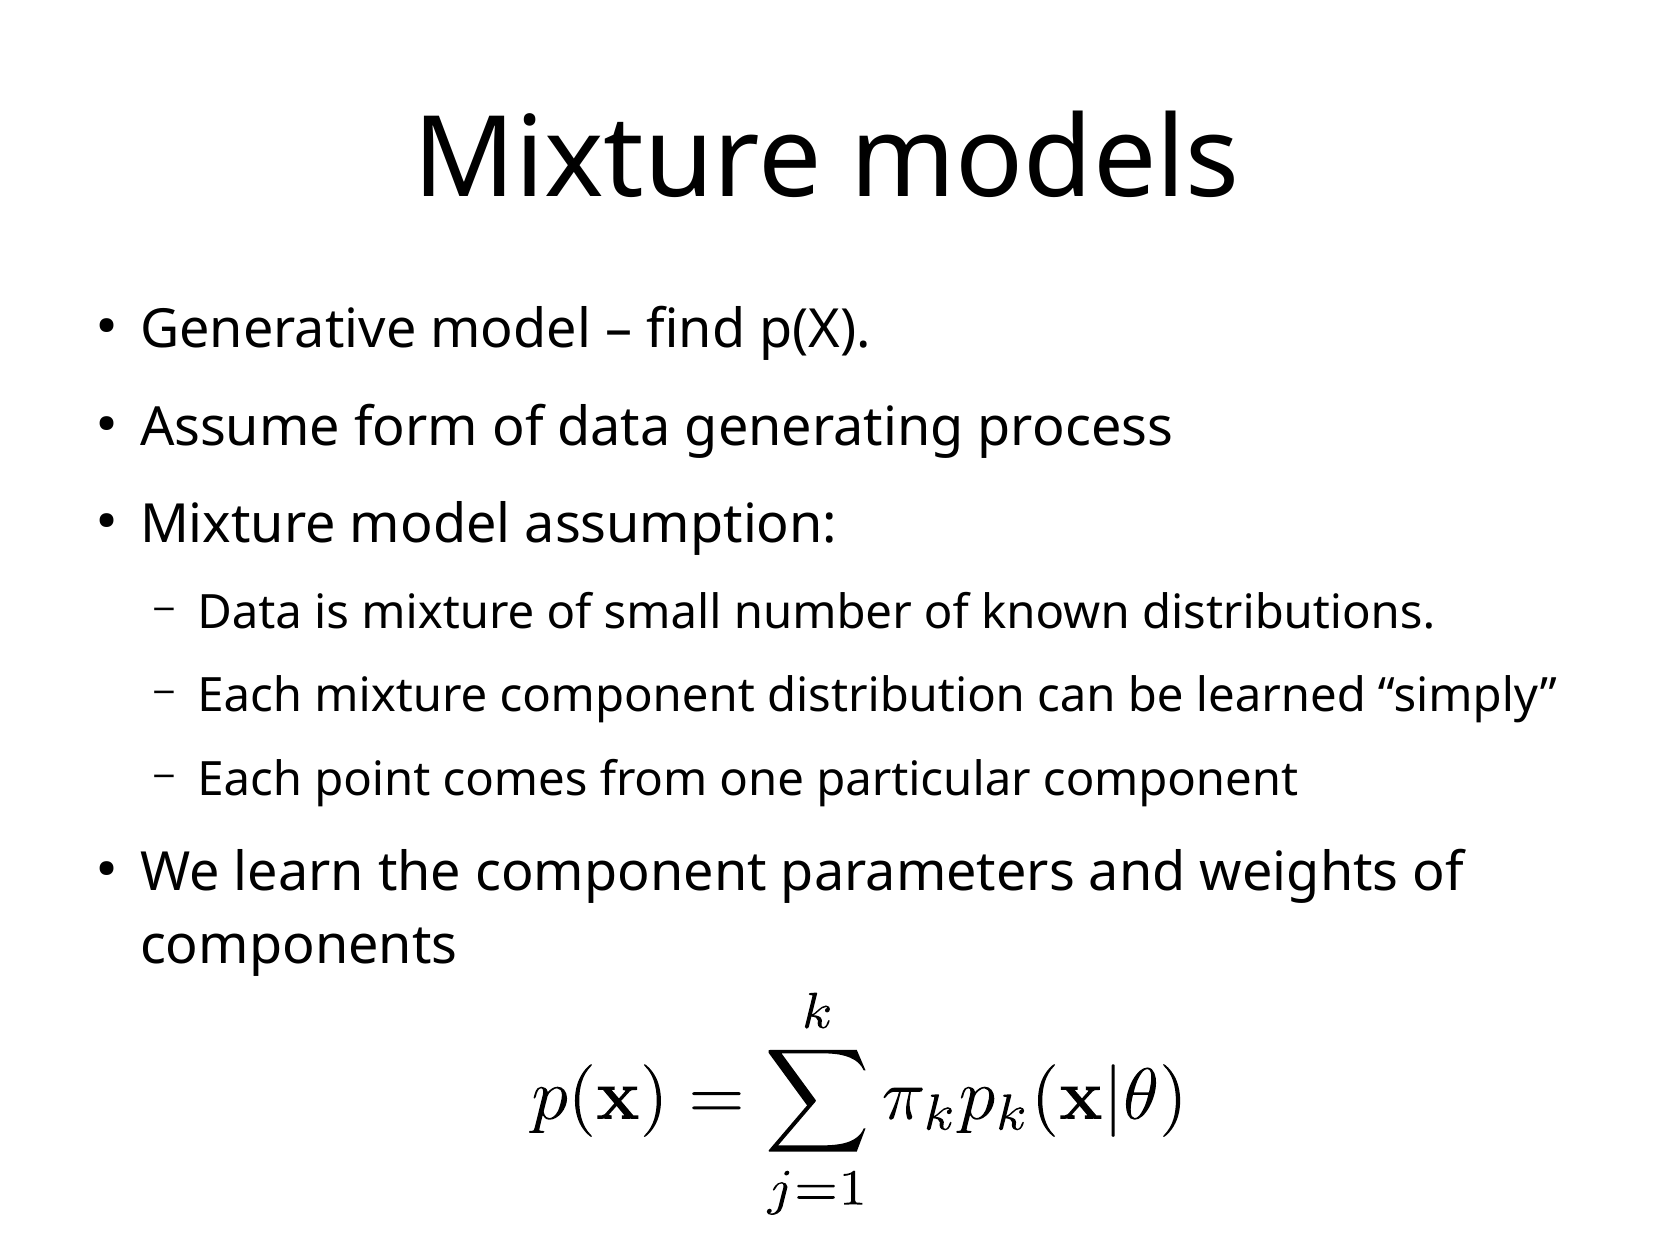

# Mixture models
Generative model – find p(X).
Assume form of data generating process
Mixture model assumption:
Data is mixture of small number of known distributions.
Each mixture component distribution can be learned “simply”
Each point comes from one particular component
We learn the component parameters and weights of components